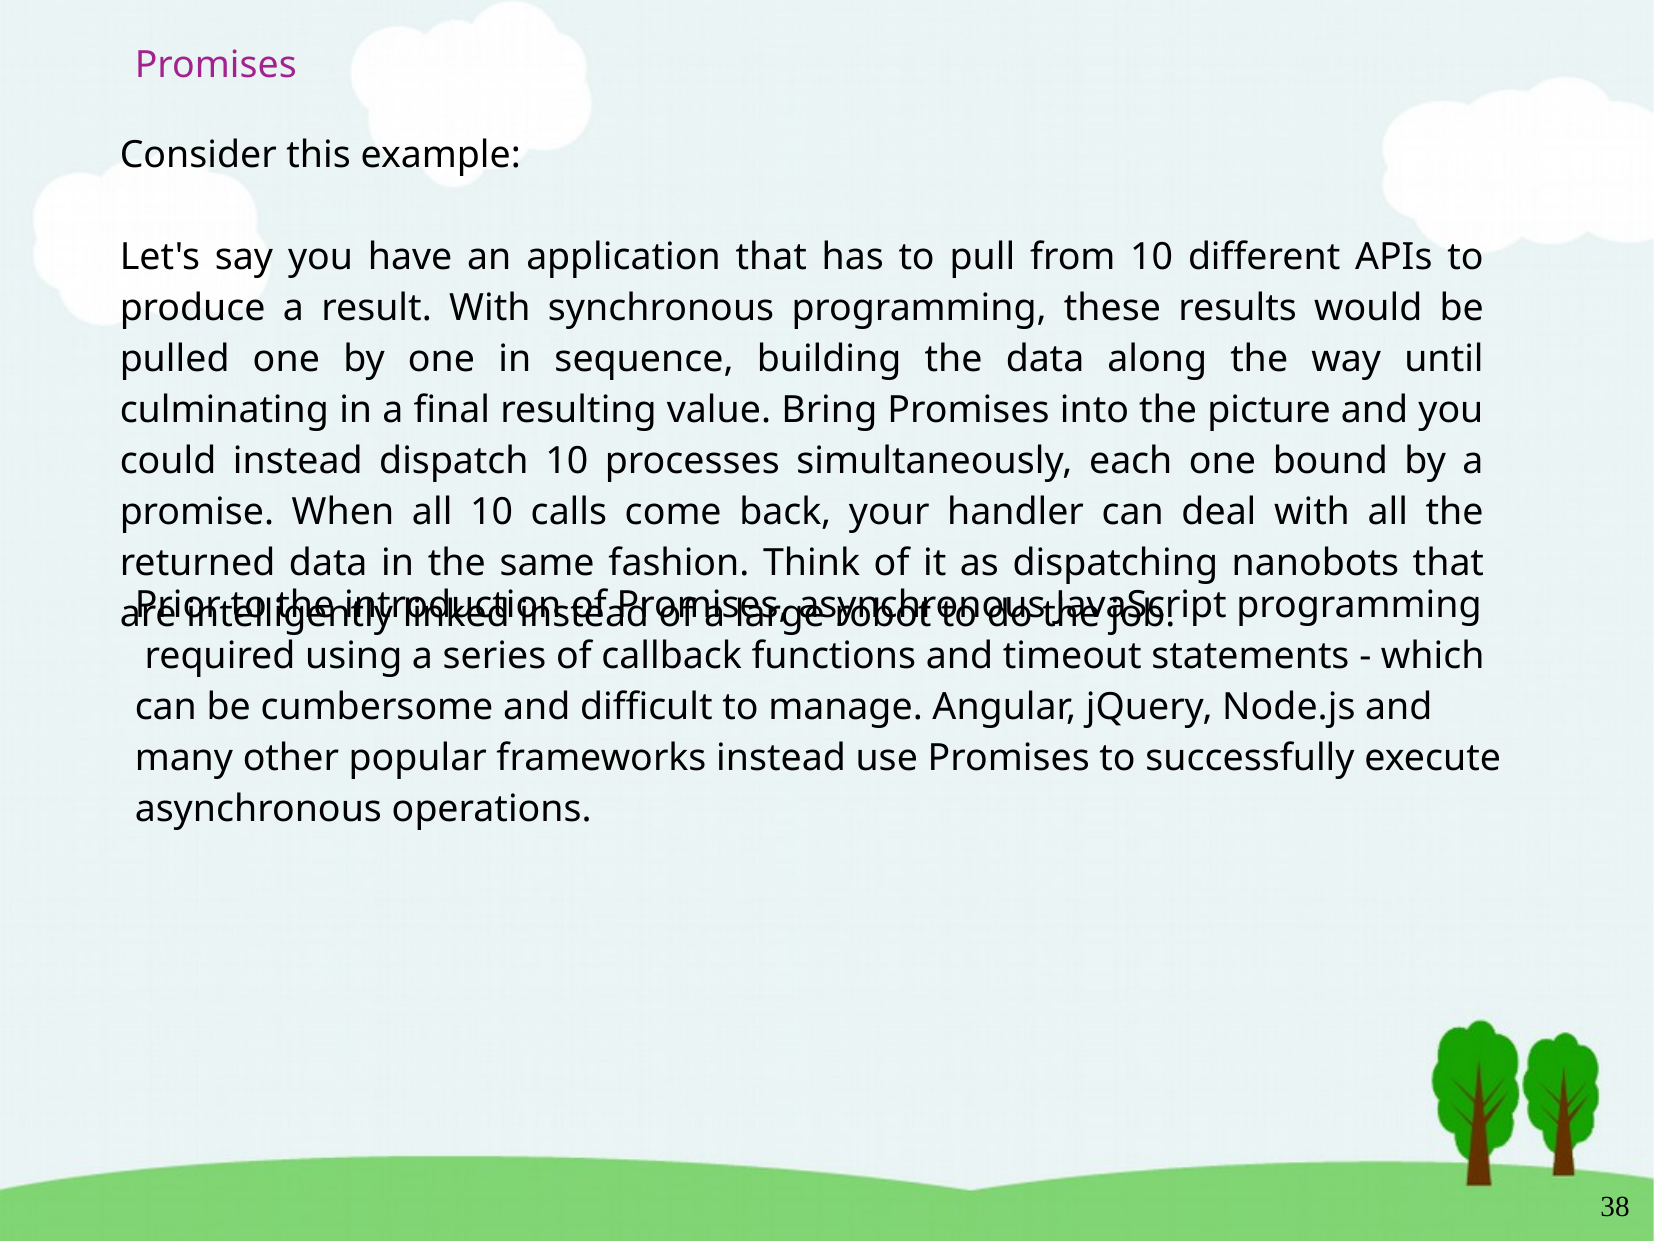

Promises
Consider this example:
Let's say you have an application that has to pull from 10 different APIs to produce a result. With synchronous programming, these results would be pulled one by one in sequence, building the data along the way until culminating in a final resulting value. Bring Promises into the picture and you could instead dispatch 10 processes simultaneously, each one bound by a promise. When all 10 calls come back, your handler can deal with all the returned data in the same fashion. Think of it as dispatching nanobots that are intelligently linked instead of a large robot to do the job.
Prior to the introduction of Promises, asynchronous JavaScript programming
 required using a series of callback functions and timeout statements - which
can be cumbersome and difficult to manage. Angular, jQuery, Node.js and
many other popular frameworks instead use Promises to successfully execute
asynchronous operations.
38